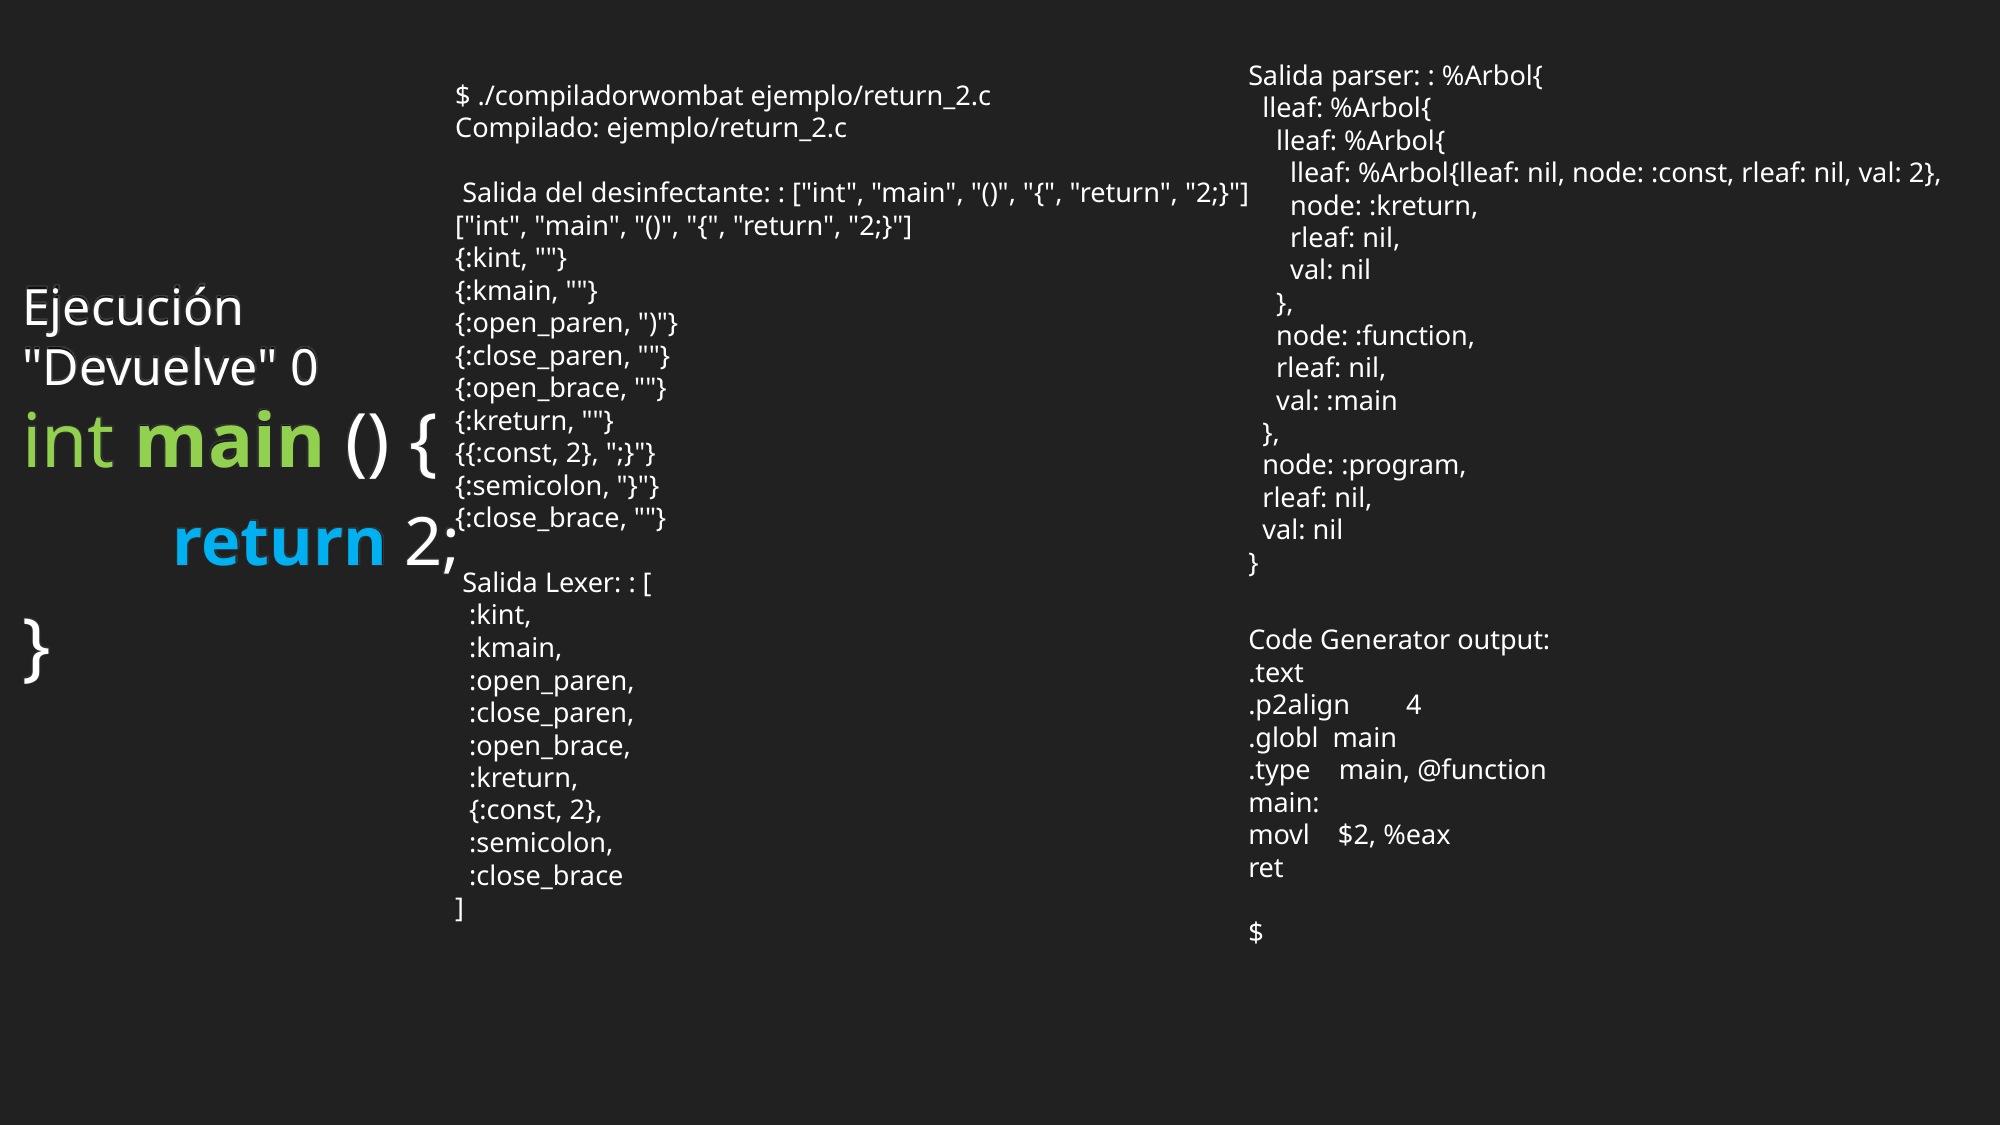

Salida parser: : %Arbol{
  lleaf: %Arbol{
    lleaf: %Arbol{
      lleaf: %Arbol{lleaf: nil, node: :const, rleaf: nil, val: 2},
      node: :kreturn,
      rleaf: nil,
      val: nil
    },
    node: :function,
    rleaf: nil,
    val: :main
  },
  node: :program,
  rleaf: nil,
  val: nil
}
Code Generator output:
.text
.p2align        4
.globl  main
.type    main, @function
main:
movl    $2, %eax
ret
$
$ ./compiladorwombat ejemplo/return_2.c
Compilado: ejemplo/return_2.c
 Salida del desinfectante: : ["int", "main", "()", "{", "return", "2;}"]
["int", "main", "()", "{", "return", "2;}"]
{:kint, ""}
{:kmain, ""}
{:open_paren, ")"}
{:close_paren, ""}
{:open_brace, ""}
{:kreturn, ""}
{{:const, 2}, ";}"}
{:semicolon, "}"}
{:close_brace, ""}
 Salida Lexer: : [
  :kint,
  :kmain,
  :open_paren,
  :close_paren,
  :open_brace,
  :kreturn,
  {:const, 2},
  :semicolon,
  :close_brace
]
# Ejecución "Devuelve" 0
int main () {
return 2;
}